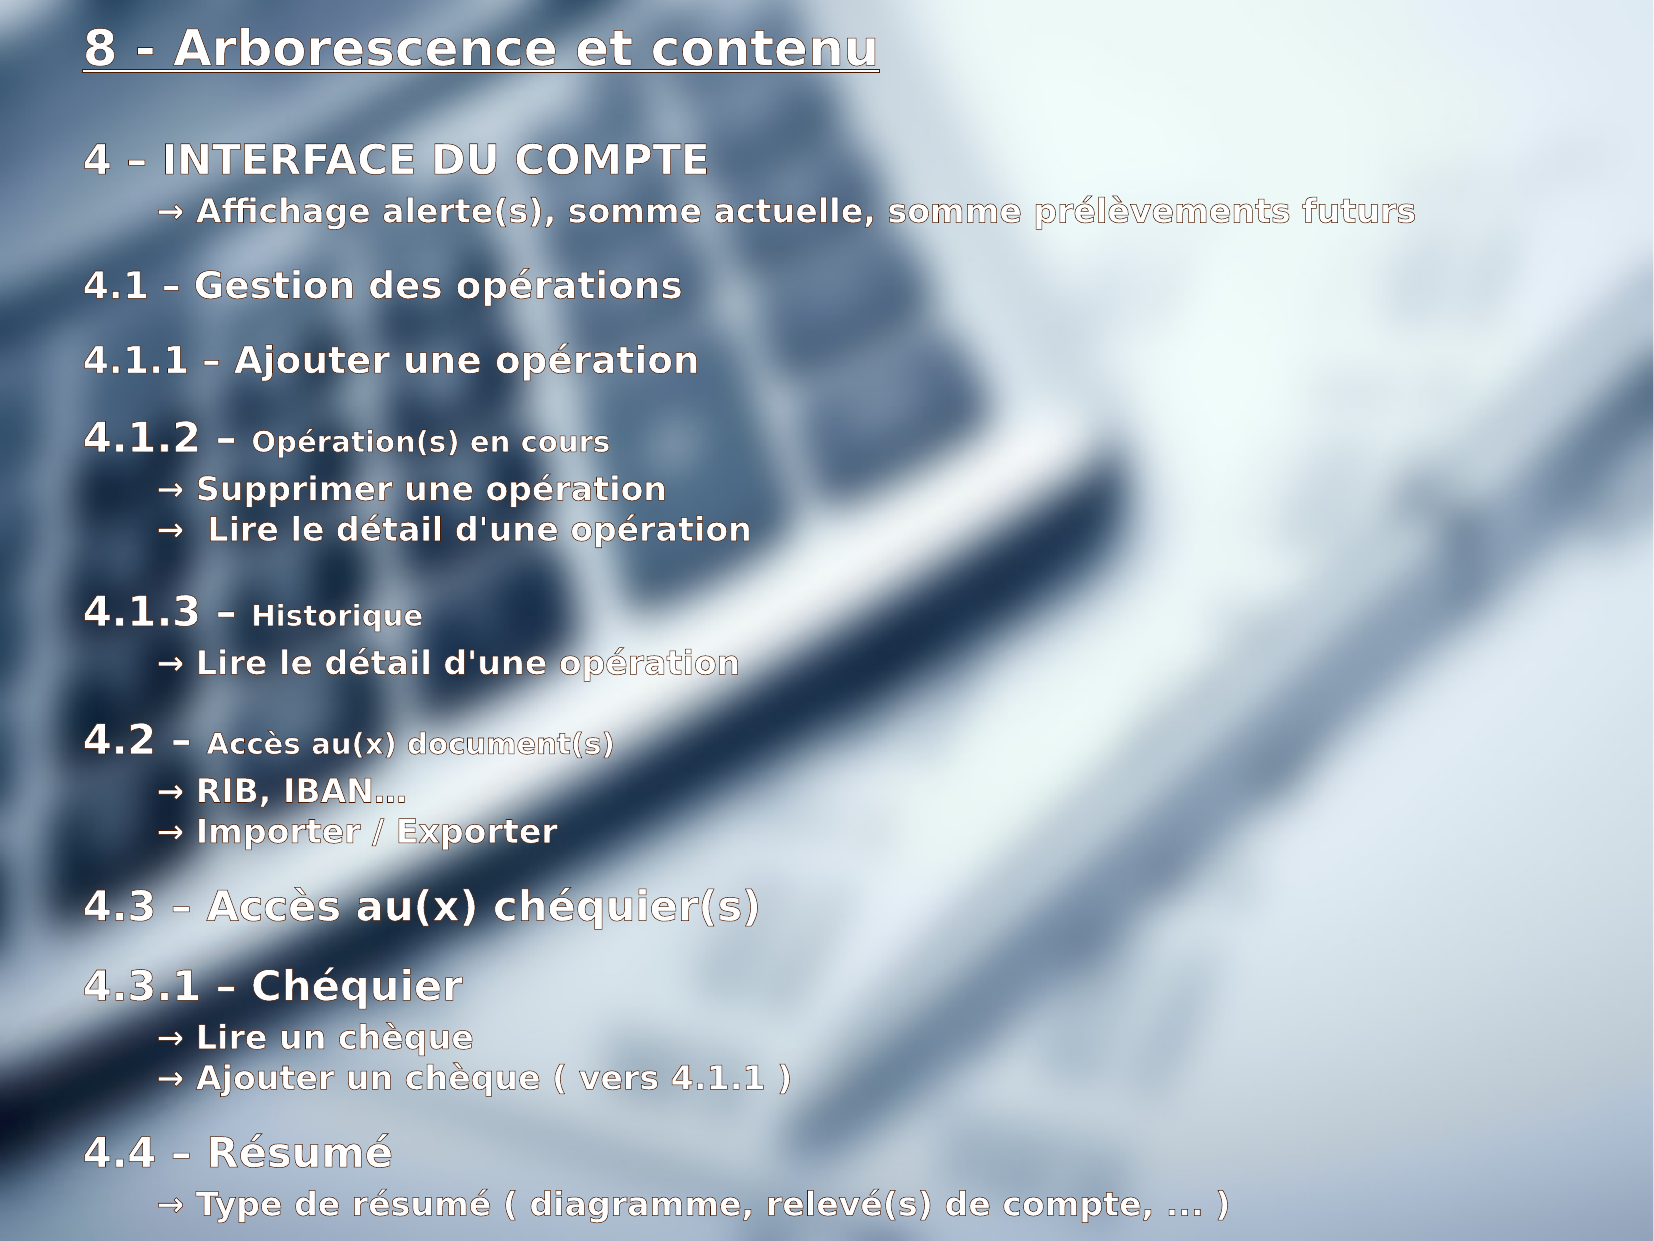

# 8 - Arborescence et contenu
4 – INTERFACE DU COMPTE
	→ Affichage alerte(s), somme actuelle, somme prélèvements futurs
4.1 – Gestion des opérations
4.1.1 – Ajouter une opération
4.1.2 – Opération(s) en cours
	→ Supprimer une opération
	→ Lire le détail d'une opération
4.1.3 – Historique
	→ Lire le détail d'une opération
4.2 – Accès au(x) document(s)
	→ RIB, IBAN…
	→ Importer / Exporter
4.3 – Accès au(x) chéquier(s)
4.3.1 – Chéquier
	→ Lire un chèque
	→ Ajouter un chèque ( vers 4.1.1 )
4.4 – Résumé
	→ Type de résumé ( diagramme, relevé(s) de compte, ... )